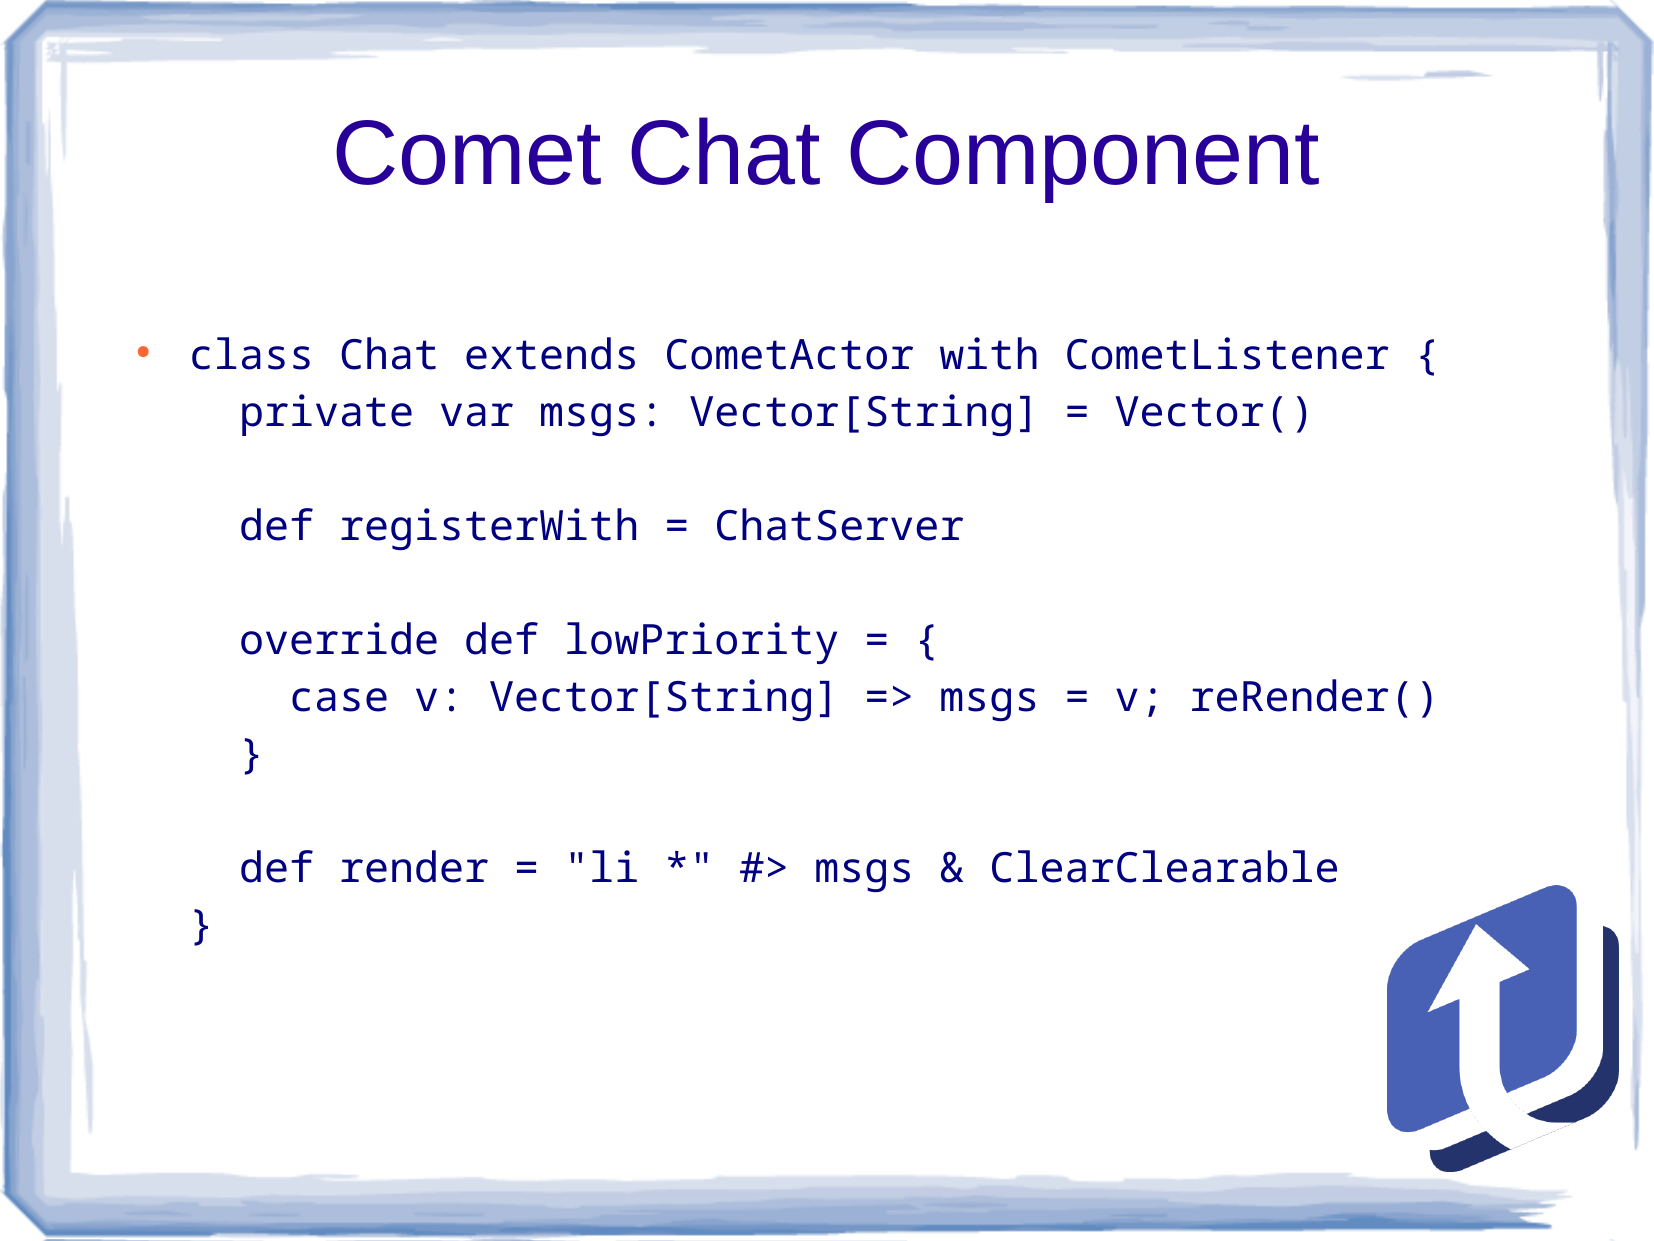

# Comet Chat Component
class Chat extends CometActor with CometListener {
 private var msgs: Vector[String] = Vector()
 def registerWith = ChatServer
 override def lowPriority = {
 case v: Vector[String] => msgs = v; reRender()
 }
 def render = "li *" #> msgs & ClearClearable
}